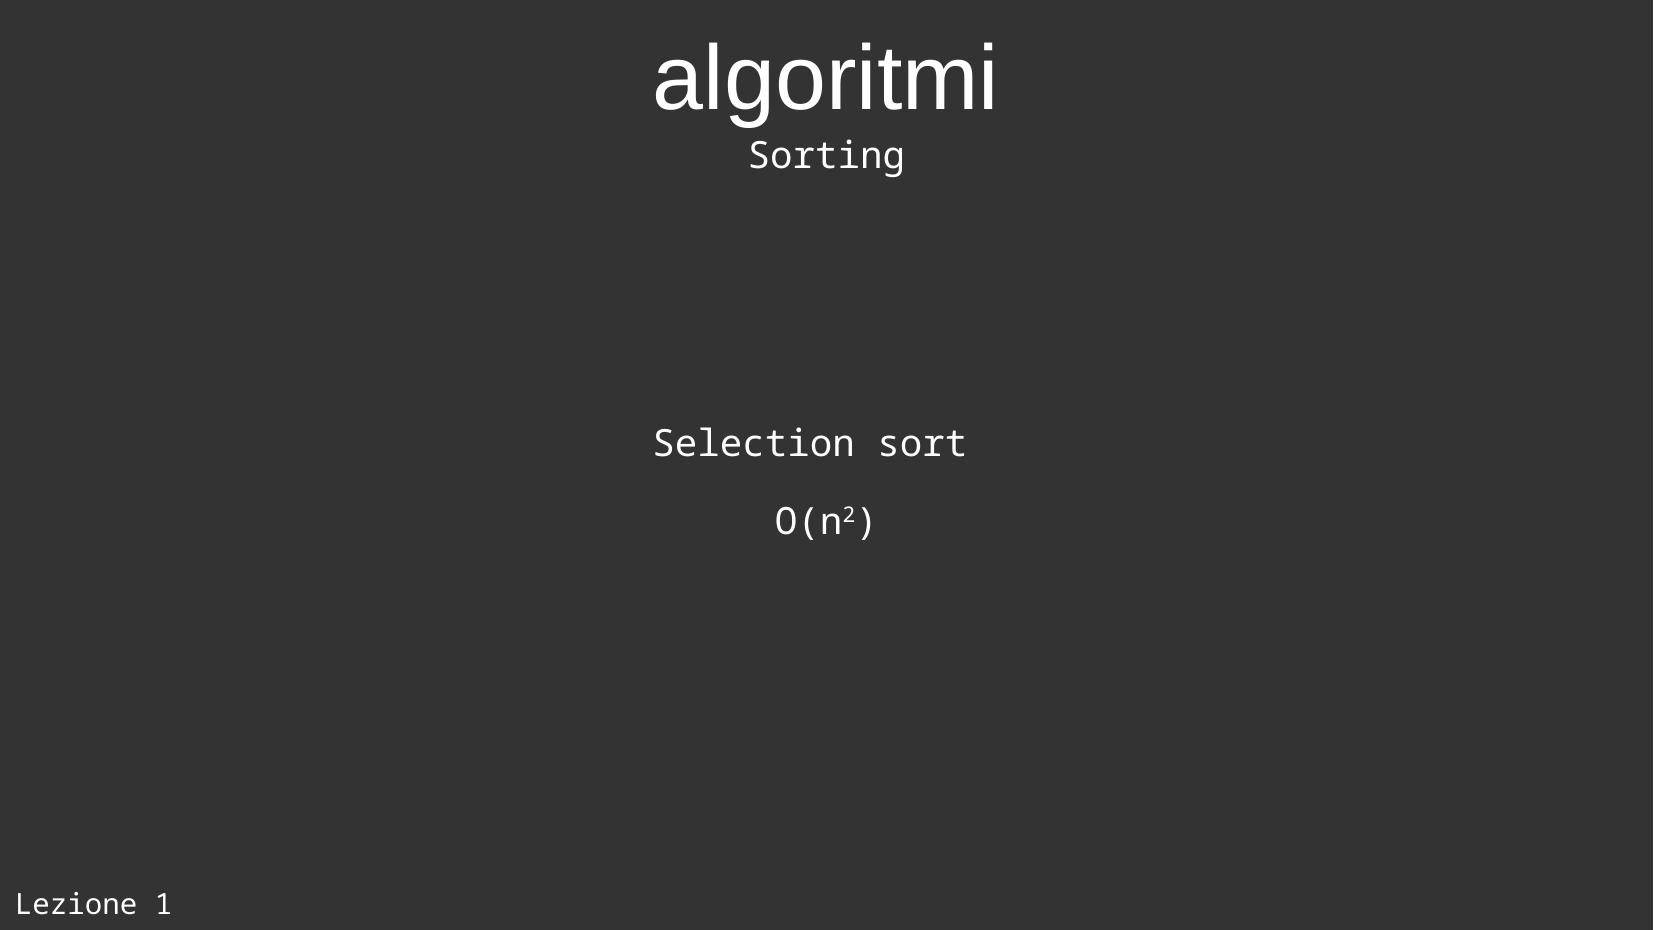

# algoritmi
Sorting
Selection sort
O(n2)
Lezione 1